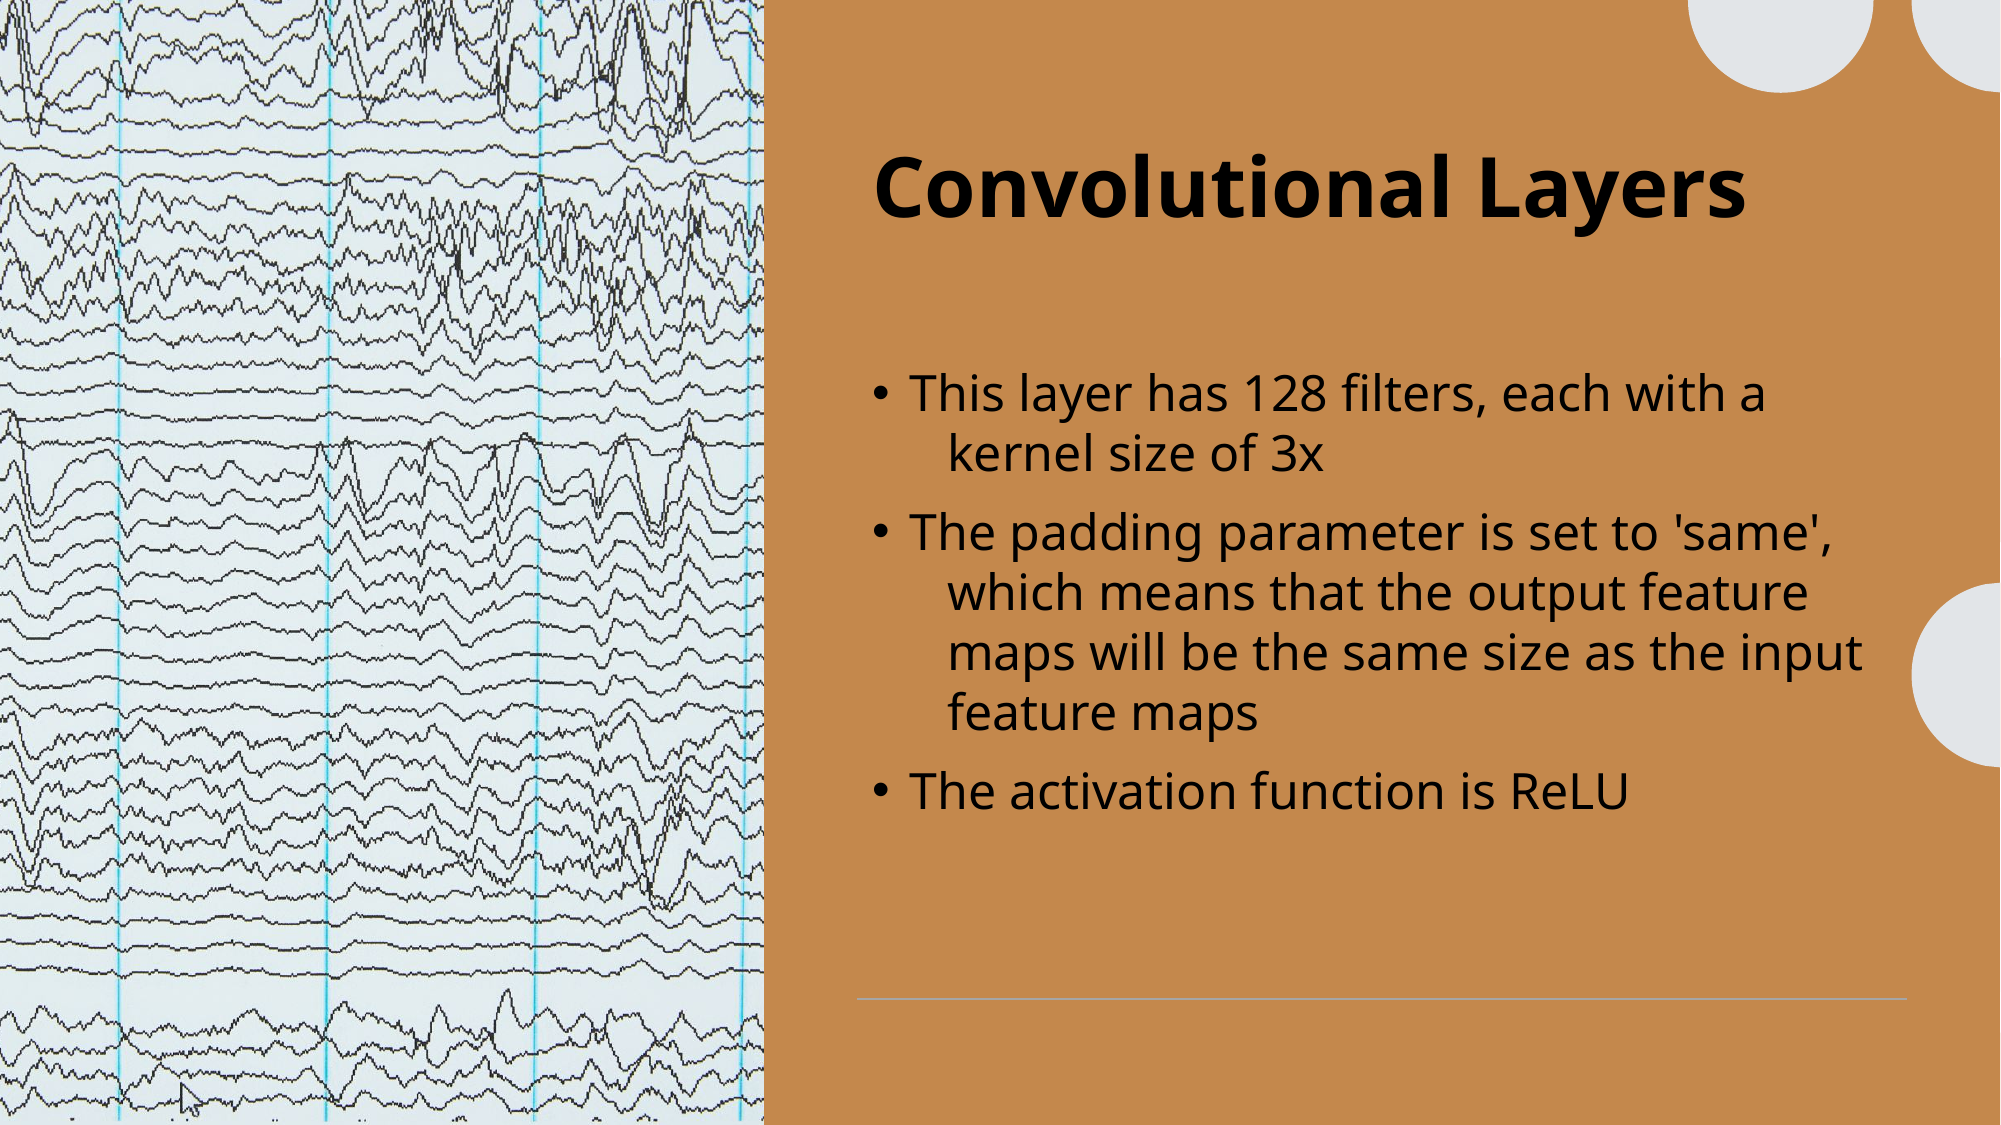

# Convolutional Layers
This layer has 128 filters, each with a kernel size of 3x
The padding parameter is set to 'same', which means that the output feature maps will be the same size as the input feature maps
The activation function is ReLU